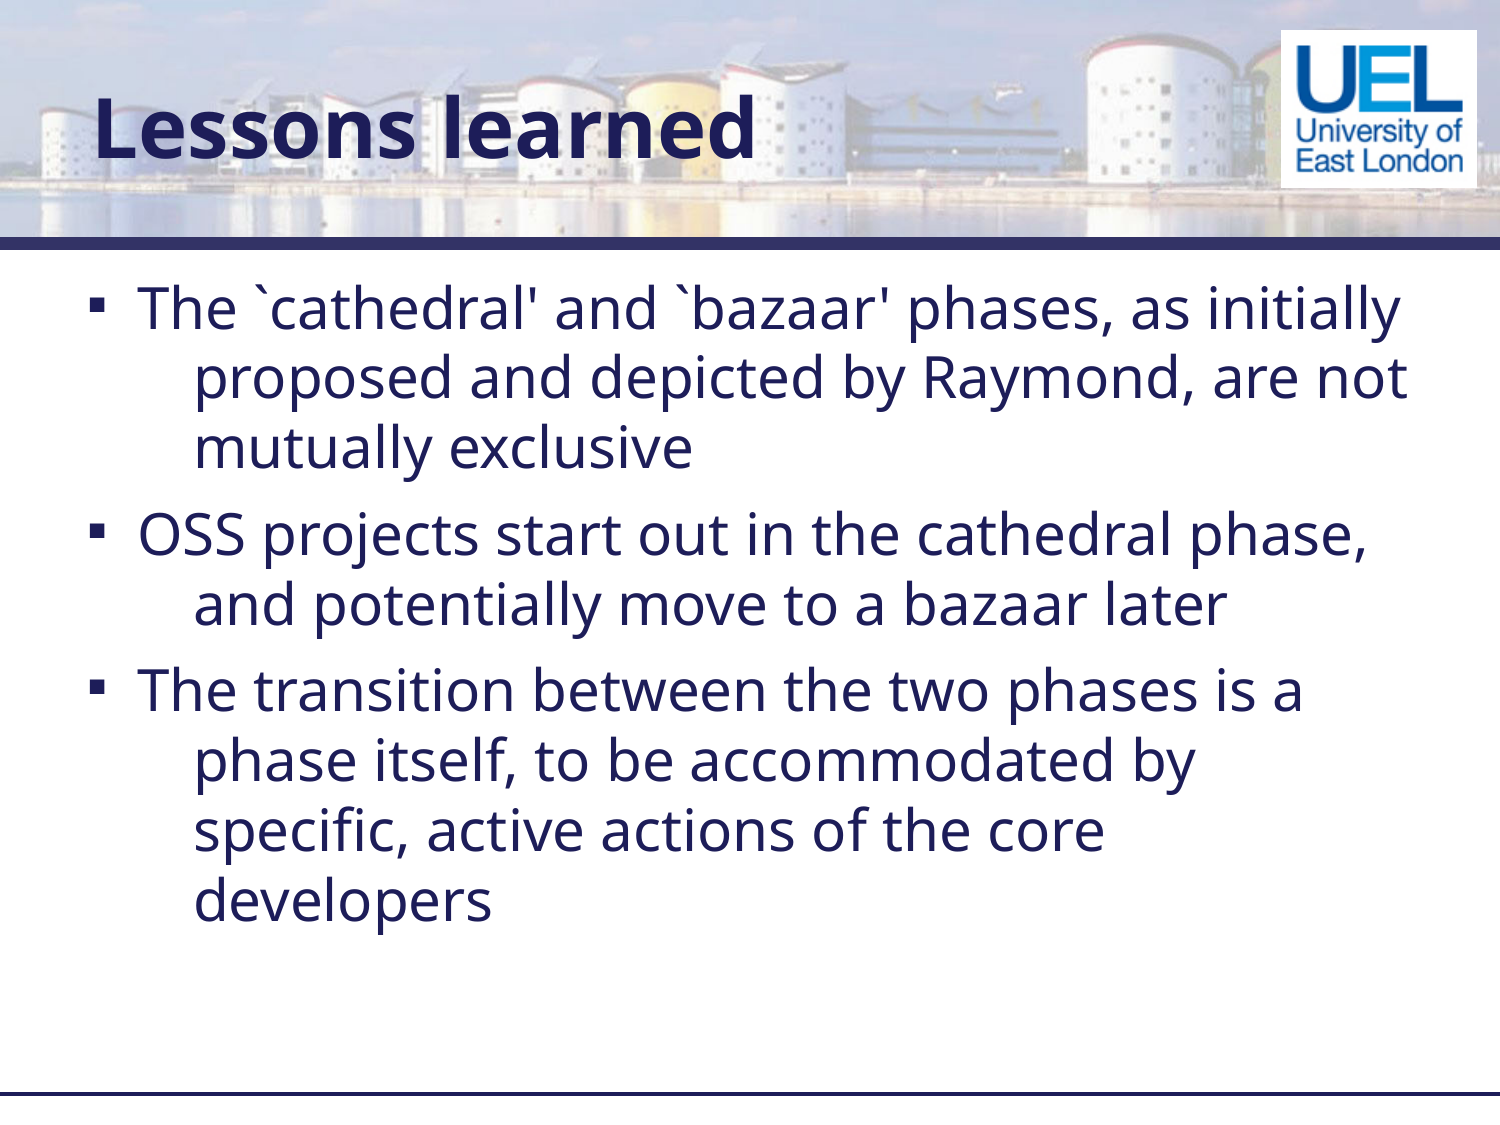

# Lessons learned
The `cathedral' and `bazaar' phases, as initially proposed and depicted by Raymond, are not mutually exclusive
OSS projects start out in the cathedral phase, and potentially move to a bazaar later
The transition between the two phases is a phase itself, to be accommodated by specific, active actions of the core developers